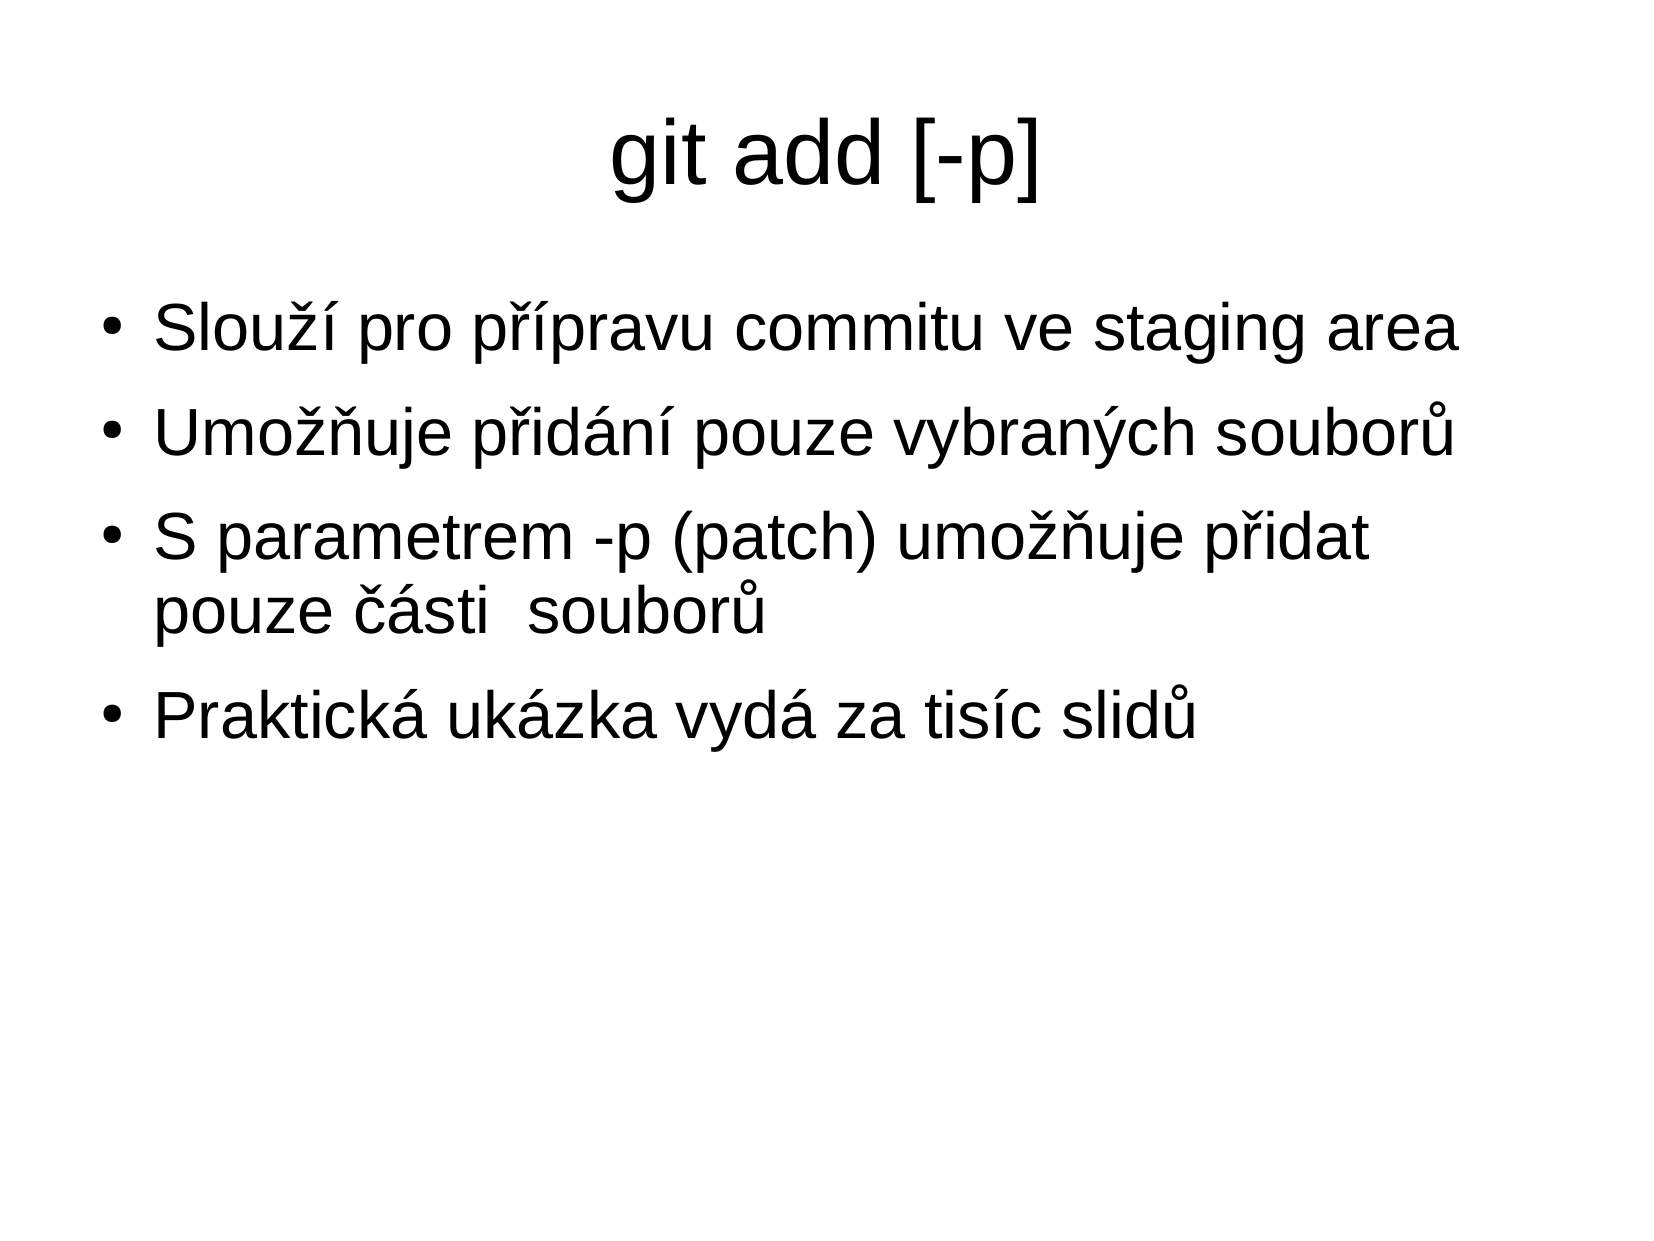

# git add [-p]
Slouží pro přípravu commitu ve staging area
Umožňuje přidání pouze vybraných souborů
S parametrem -p (patch) umožňuje přidat pouze části souborů
Praktická ukázka vydá za tisíc slidů